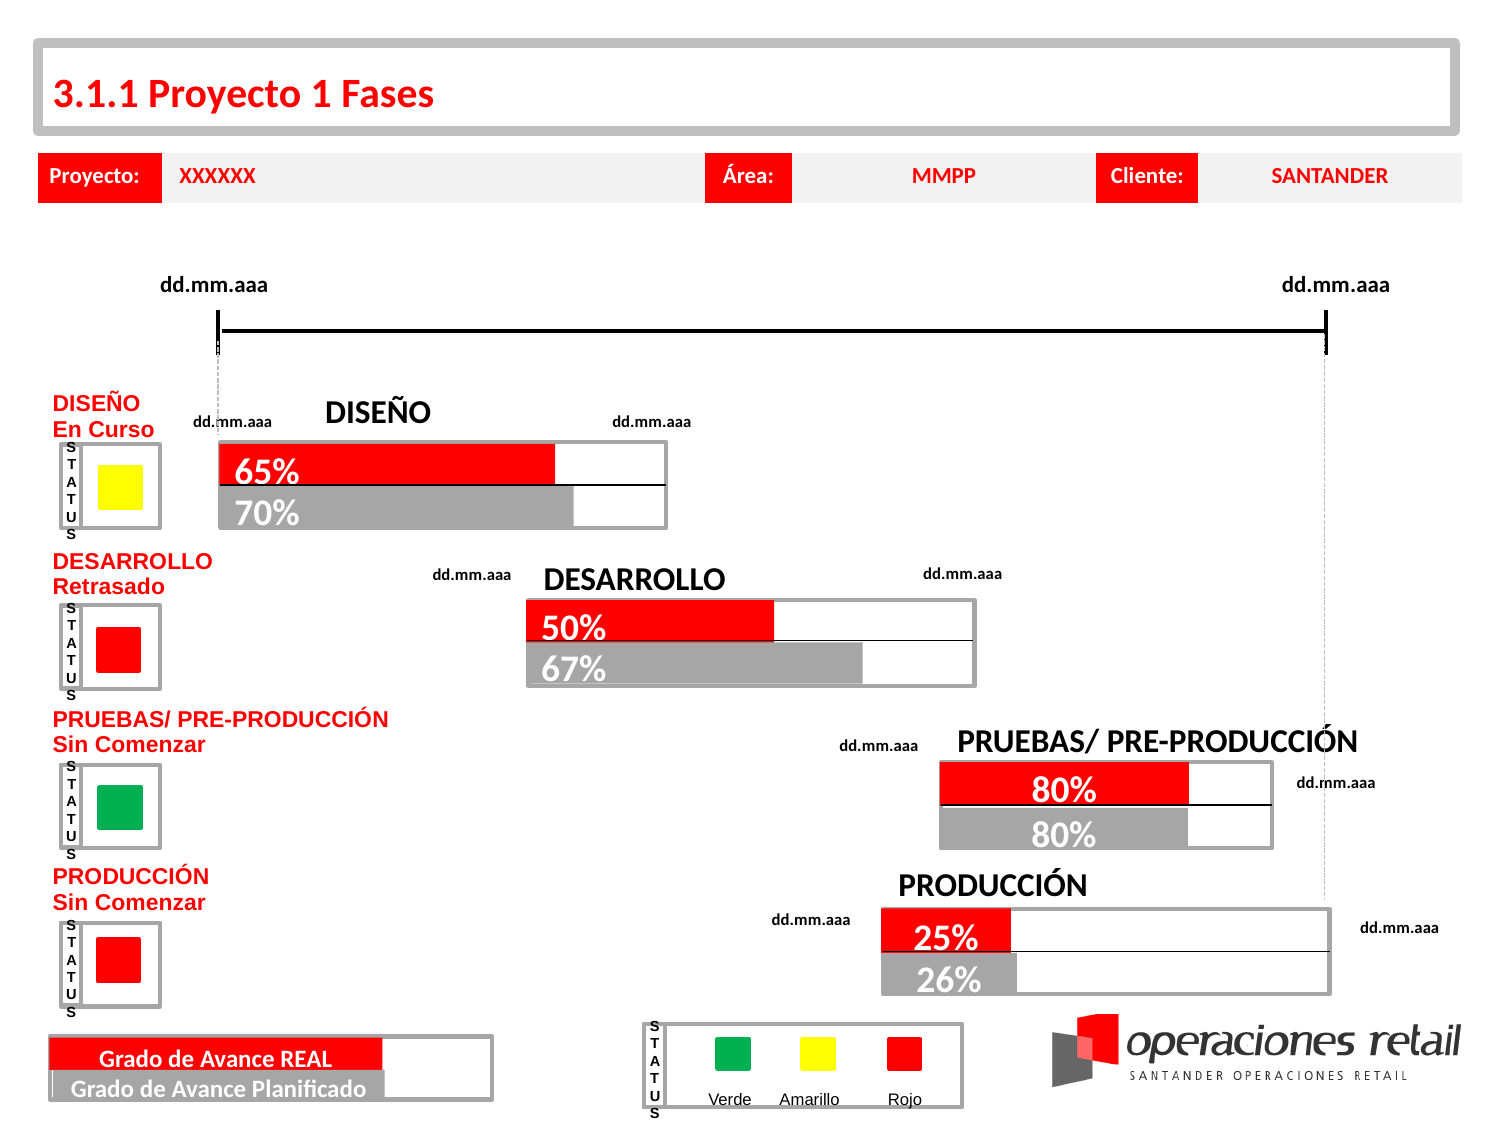

3.1.1 Proyecto 1 Fases
| Proyecto: | XXXXXX | Área: | MMPP | Cliente: | SANTANDER |
| --- | --- | --- | --- | --- | --- |
dd.mm.aaa
dd.mm.aaa
DISEÑO
| DISEÑO En Curso |
| --- |
| DESARROLLO Retrasado |
| PRUEBAS/ PRE-PRODUCCIÓN Sin Comenzar |
| PRODUCCIÓN Sin Comenzar |
dd.mm.aaa
dd.mm.aaa
65%
70%
STATUS
DESARROLLO
dd.mm.aaa
dd.mm.aaa
50%
67%
STATUS
PRUEBAS/ PRE-PRODUCCIÓN
dd.mm.aaa
dd.mm.aaa
80%
80%
STATUS
PRODUCCIÓN
dd.mm.aaa
dd.mm.aaa
25%
26%
STATUS
STATUS
Verde
Amarillo
Rojo
Grado de Avance REAL
Grado de Avance Planificado